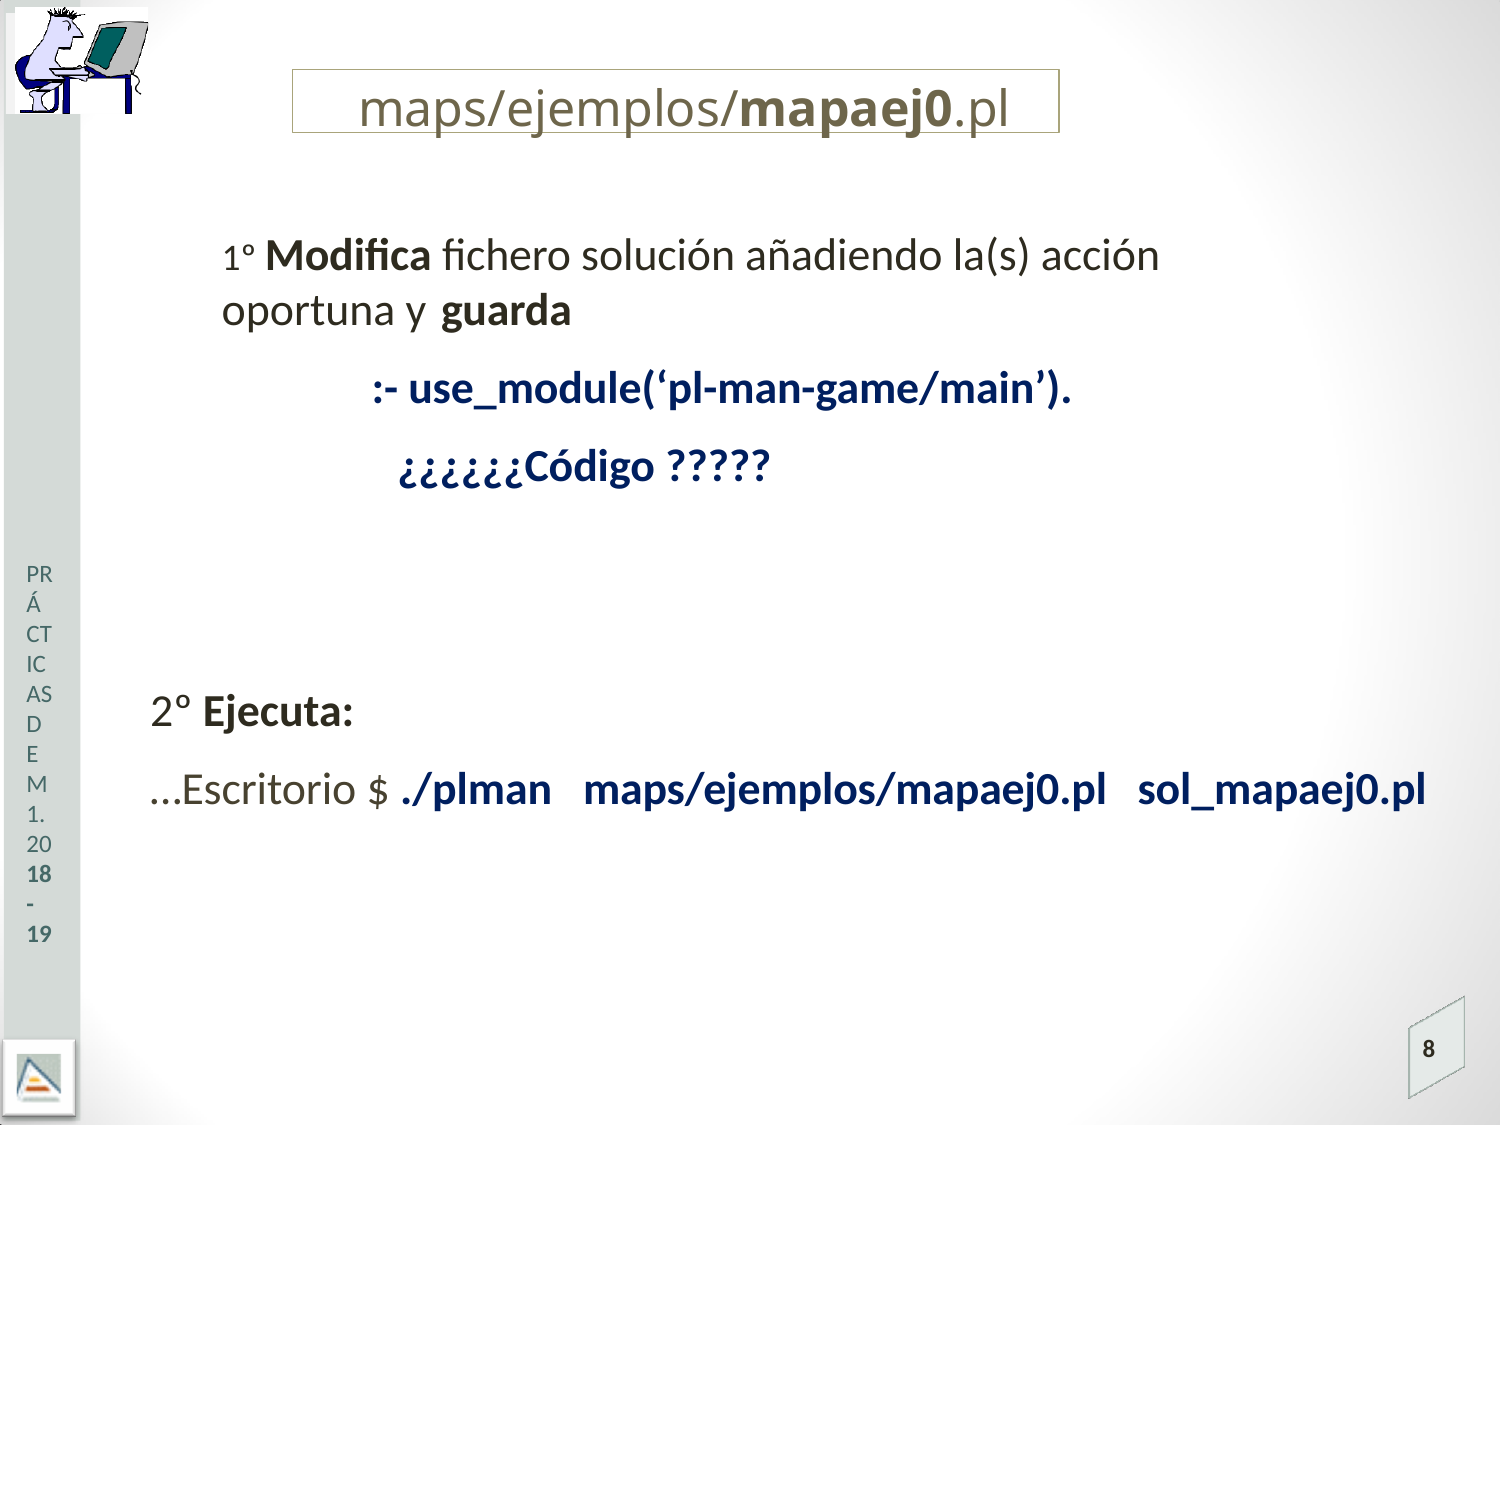

maps/ejemplos/mapaej0.pl
1º Modifica fichero solución añadiendo la(s) acción oportuna y guarda
:- use_module(‘pl-man-game/main’).
¿¿¿¿¿¿Código ?????
PRÁCTICAS DE M1. 2018-19
2º Ejecuta:
…Escritorio $ ./plman maps/ejemplos/mapaej0.pl sol_mapaej0.pl